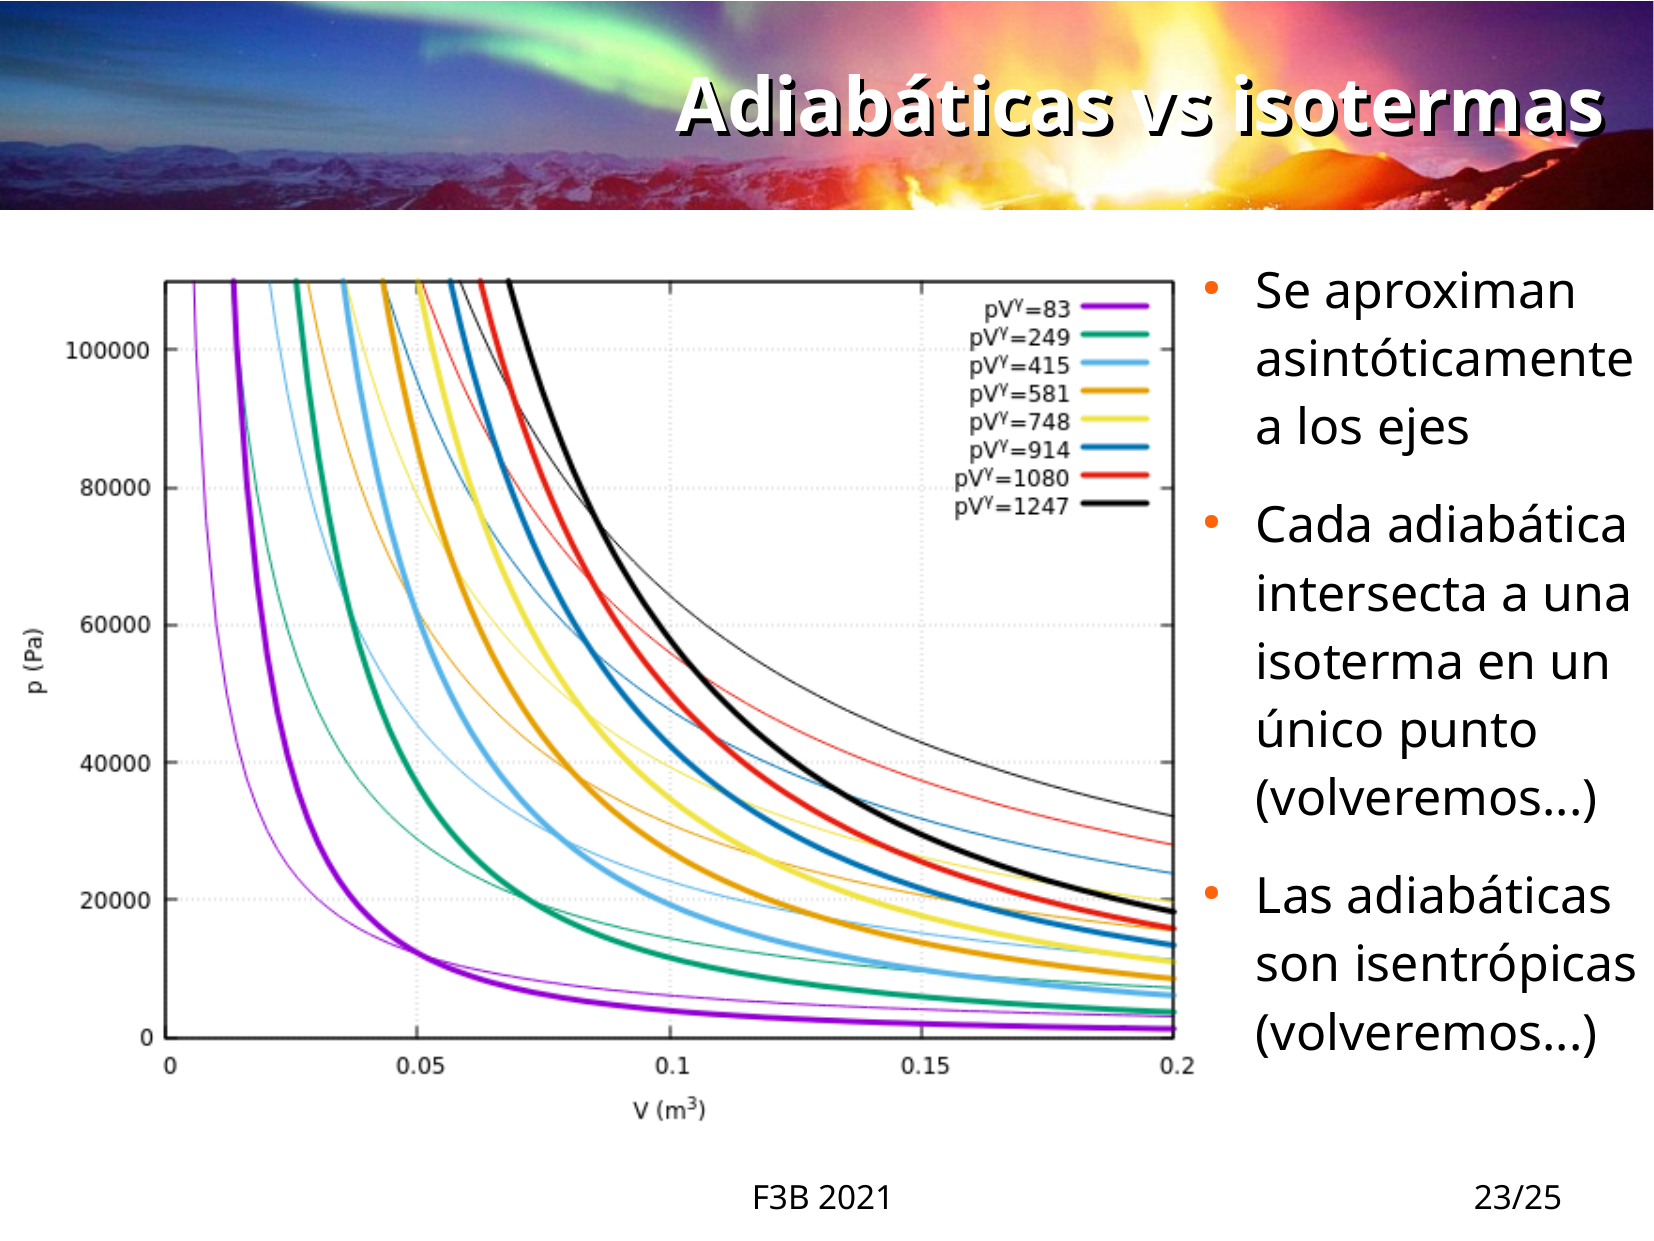

# Adiabáticas vs isotermas
Se aproximan asintóticamente a los ejes
Cada adiabática intersecta a una isoterma en un único punto (volveremos...)
Las adiabáticas son isentrópicas (volveremos...)
F3B 2021
23